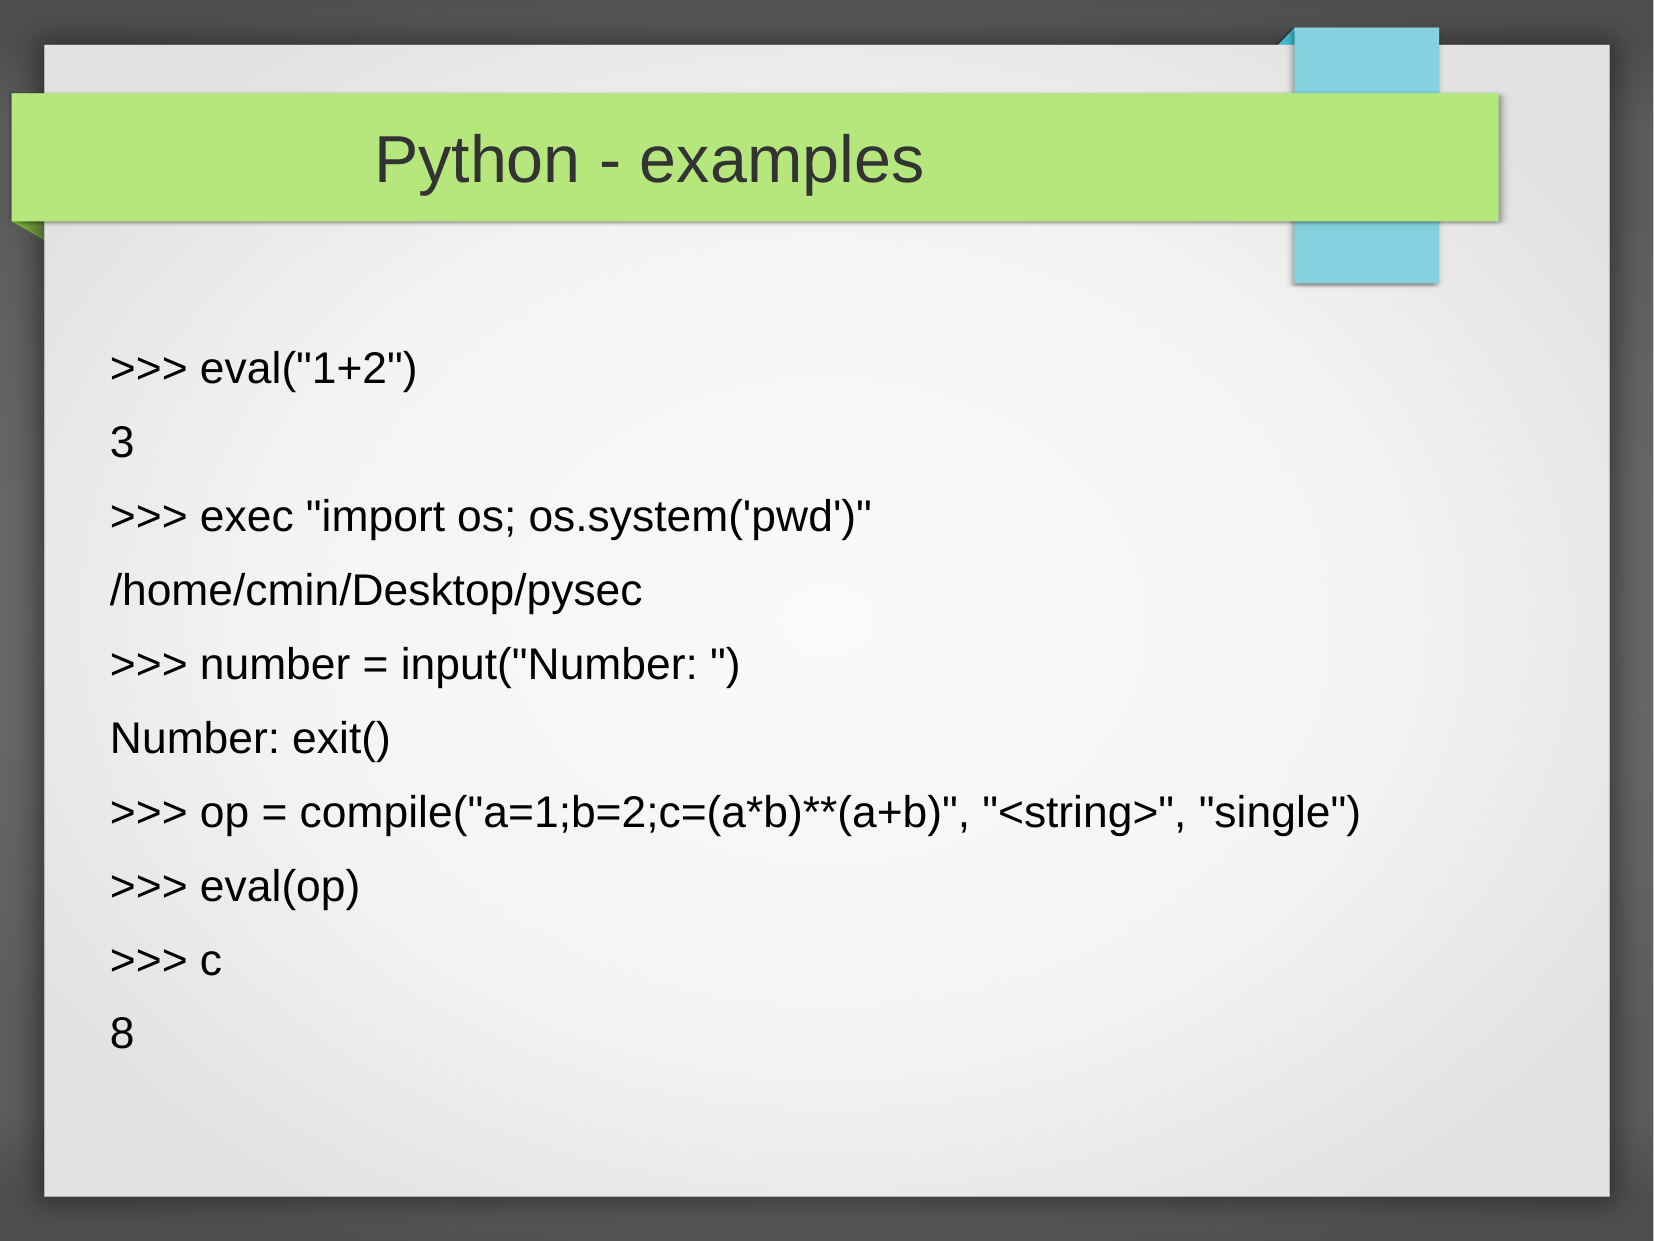

# Python - examples
>>> eval("1+2")
3
>>> exec "import os; os.system('pwd')"
/home/cmin/Desktop/pysec
>>> number = input("Number: ")
Number: exit()
>>> op = compile("a=1;b=2;c=(a*b)**(a+b)", "<string>", "single")
>>> eval(op)
>>> c
8